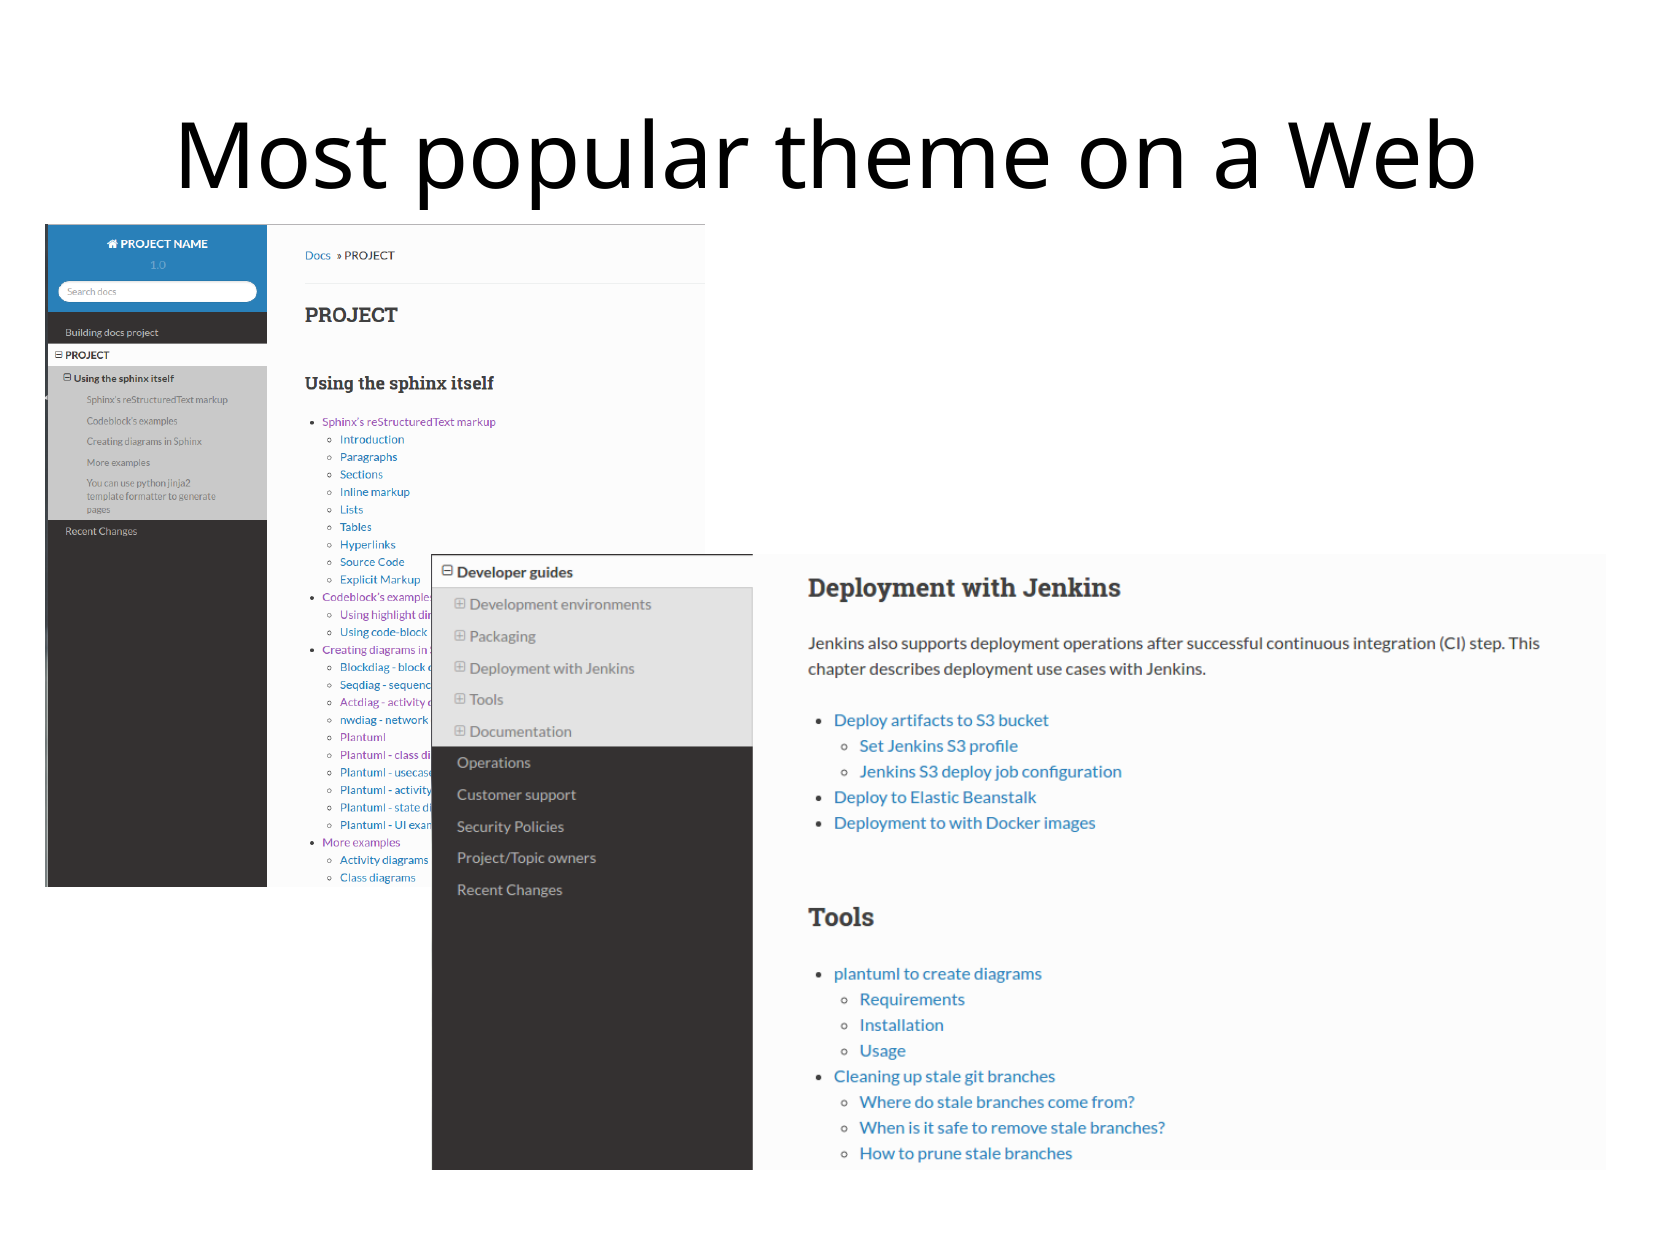

# Most popular theme on a Web